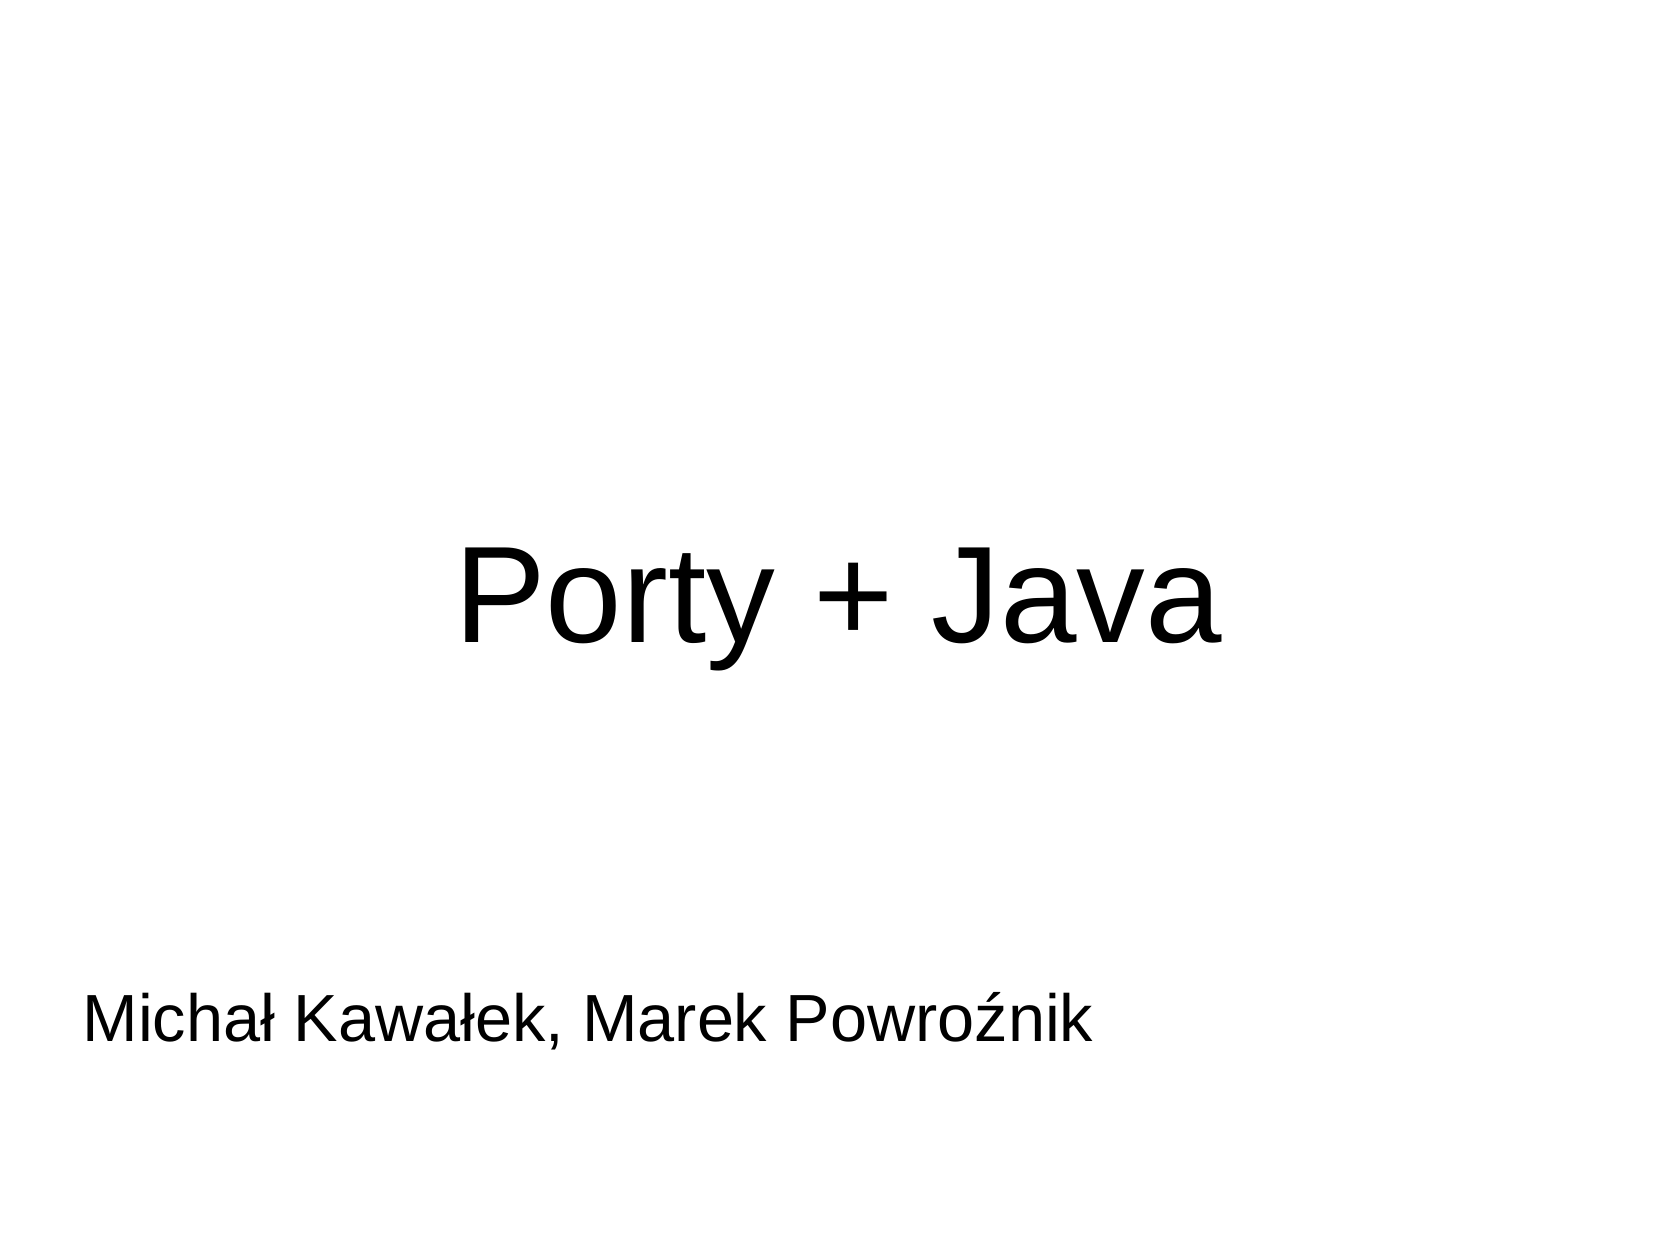

# Porty + Java
Michał Kawałek, Marek Powroźnik